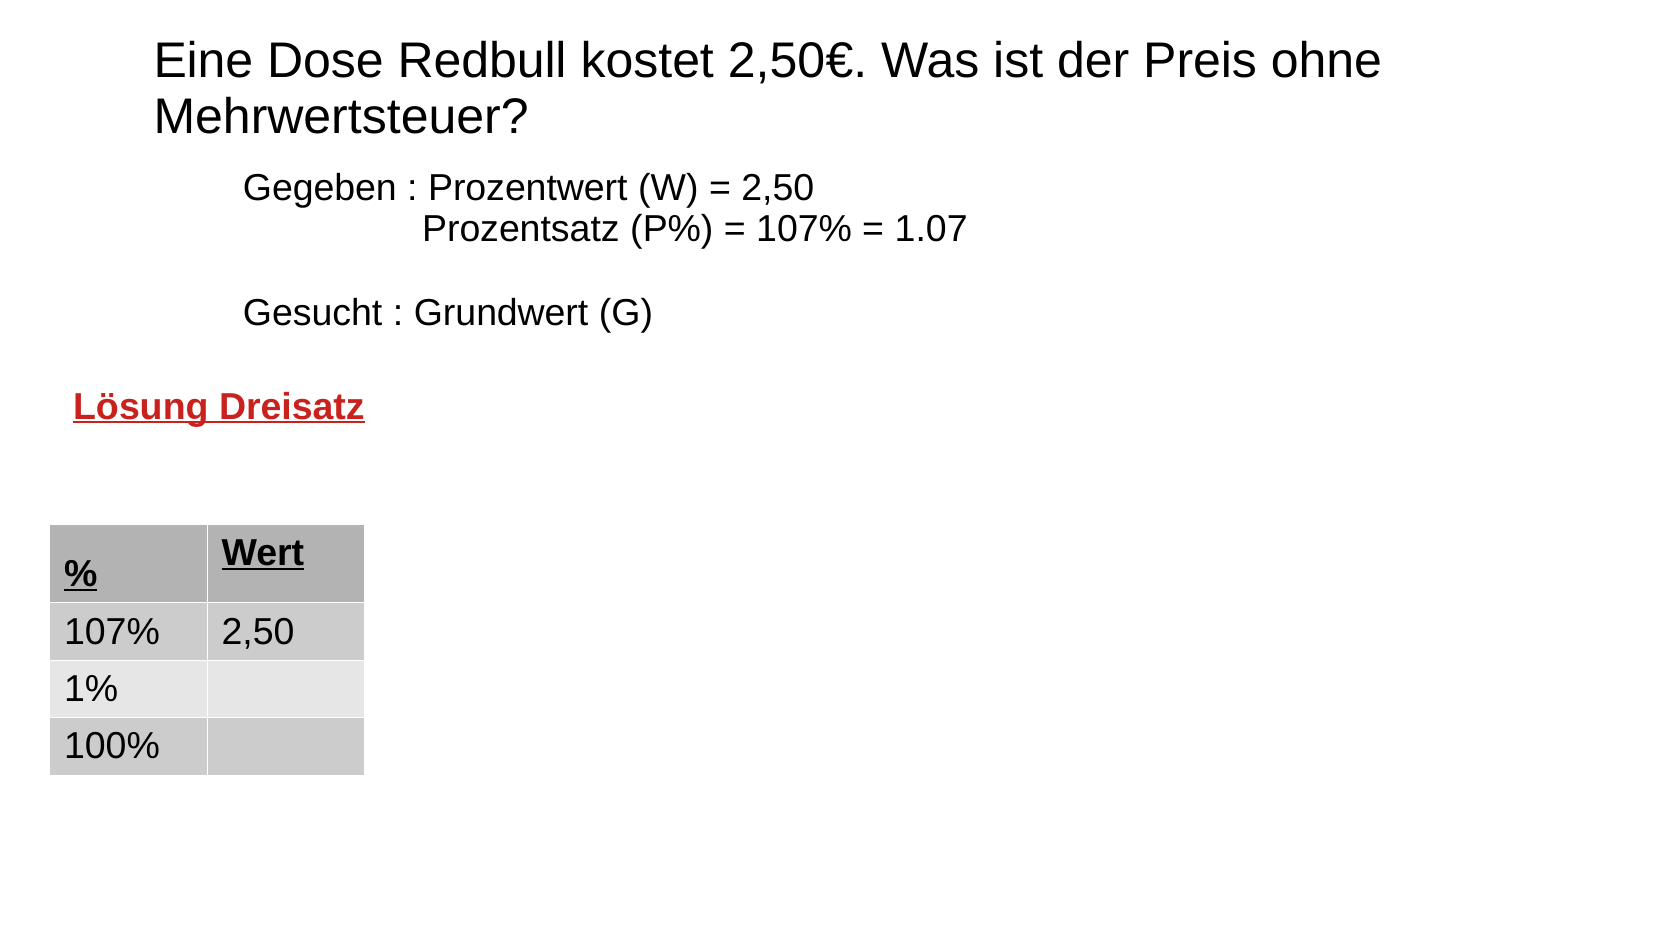

# Eine Dose Redbull kostet 2,50€. Was ist der Preis ohne Mehrwertsteuer?
Gegeben : Prozentwert (W) = 2,50
		 Prozentsatz (P%) = 107% = 1.07
Gesucht : Grundwert (G)
Lösung Dreisatz
| % | Wert |
| --- | --- |
| 107% | 2,50 |
| 1% | |
| 100% | |